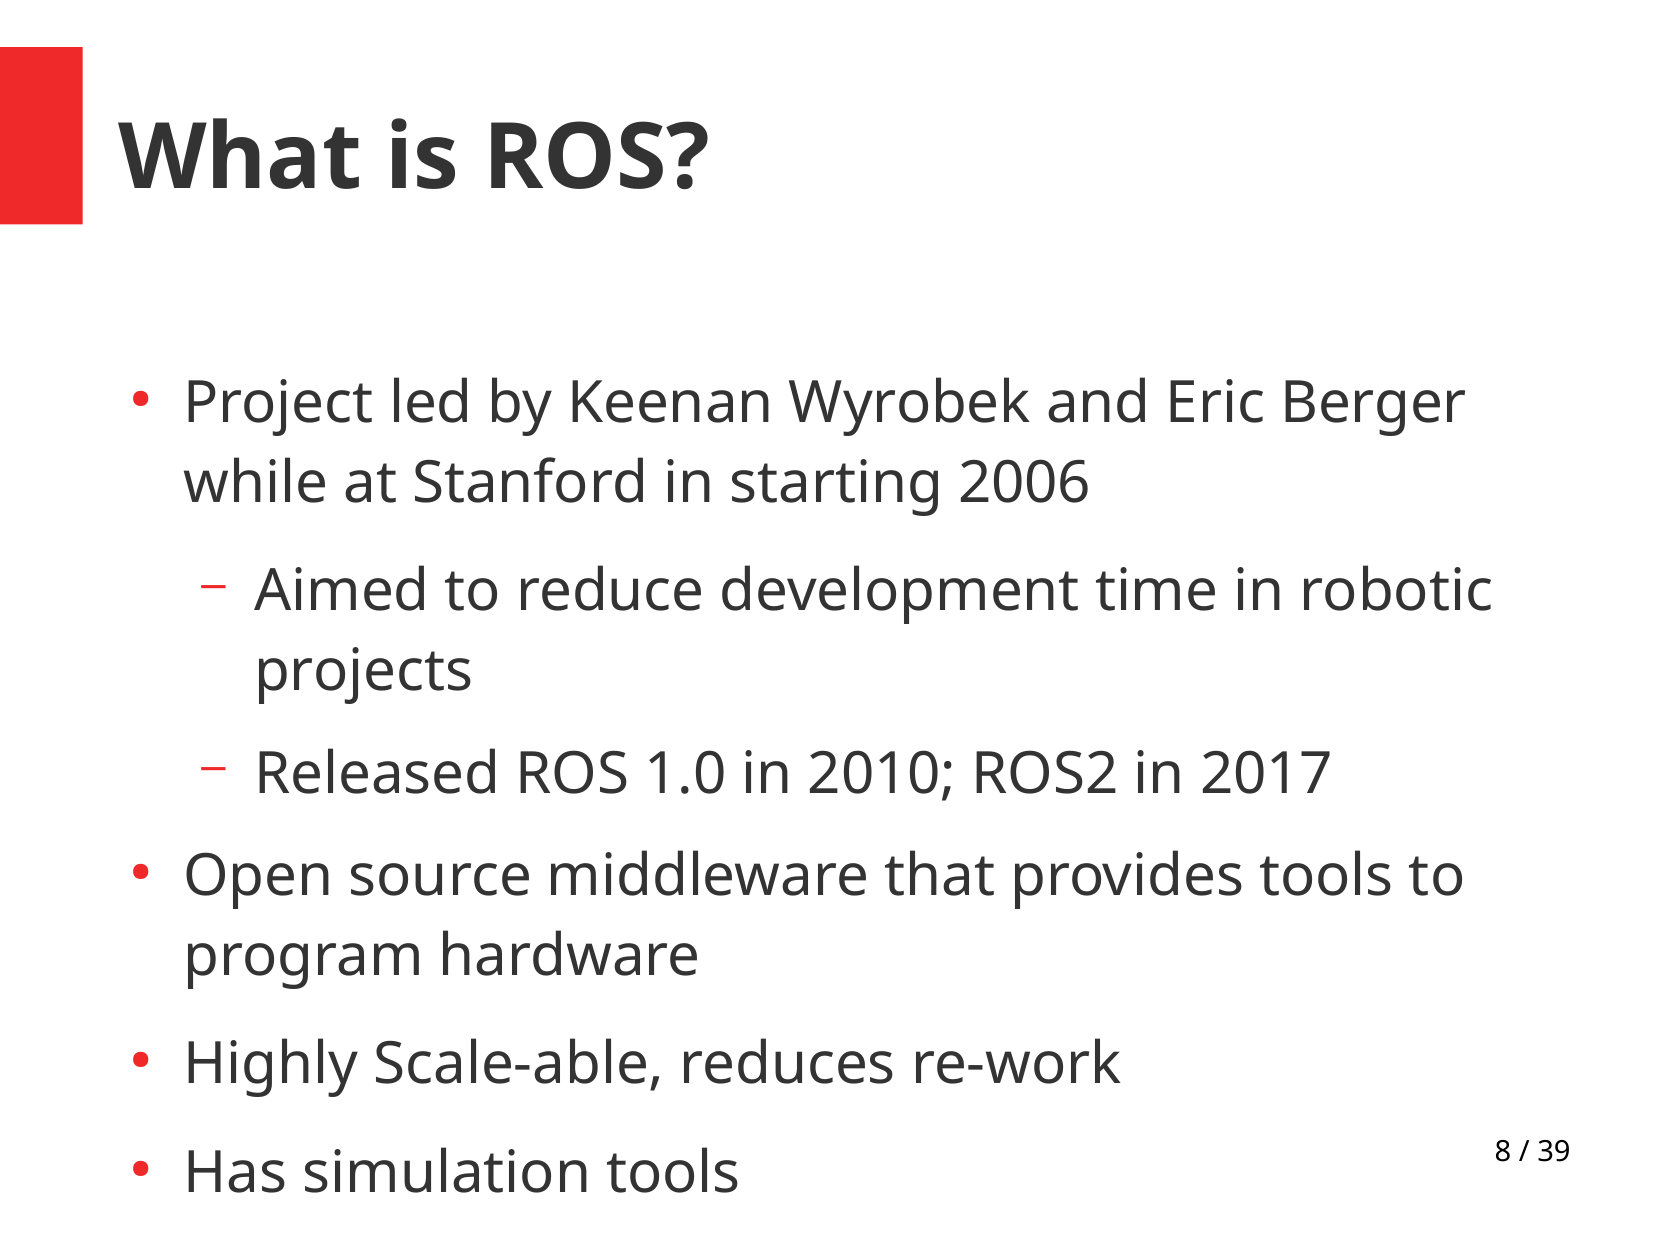

# What is ROS?
Project led by Keenan Wyrobek and Eric Berger while at Stanford in starting 2006
Aimed to reduce development time in robotic projects
Released ROS 1.0 in 2010; ROS2 in 2017
Open source middleware that provides tools to program hardware
Highly Scale-able, reduces re-work
Has simulation tools
8